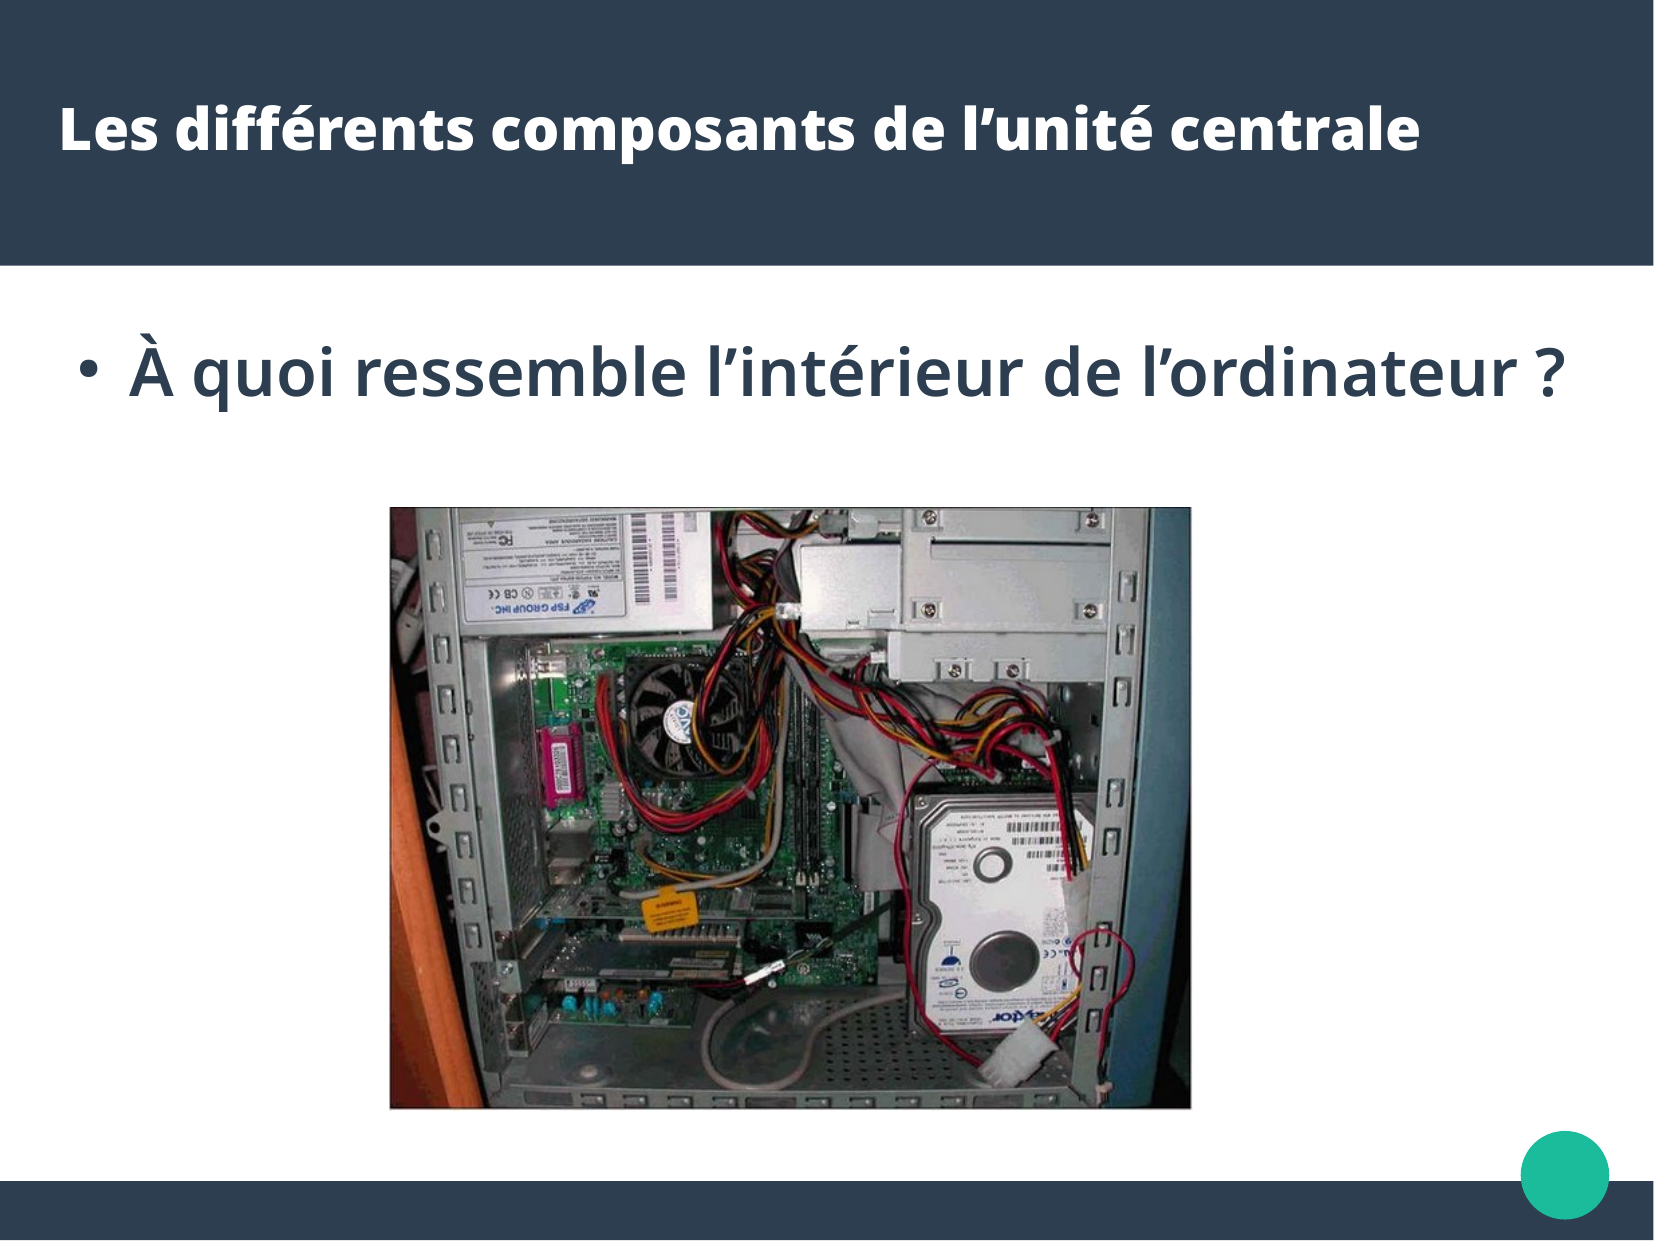

# Les différents composants de l’unité centrale
À quoi ressemble l’intérieur de l’ordinateur ?